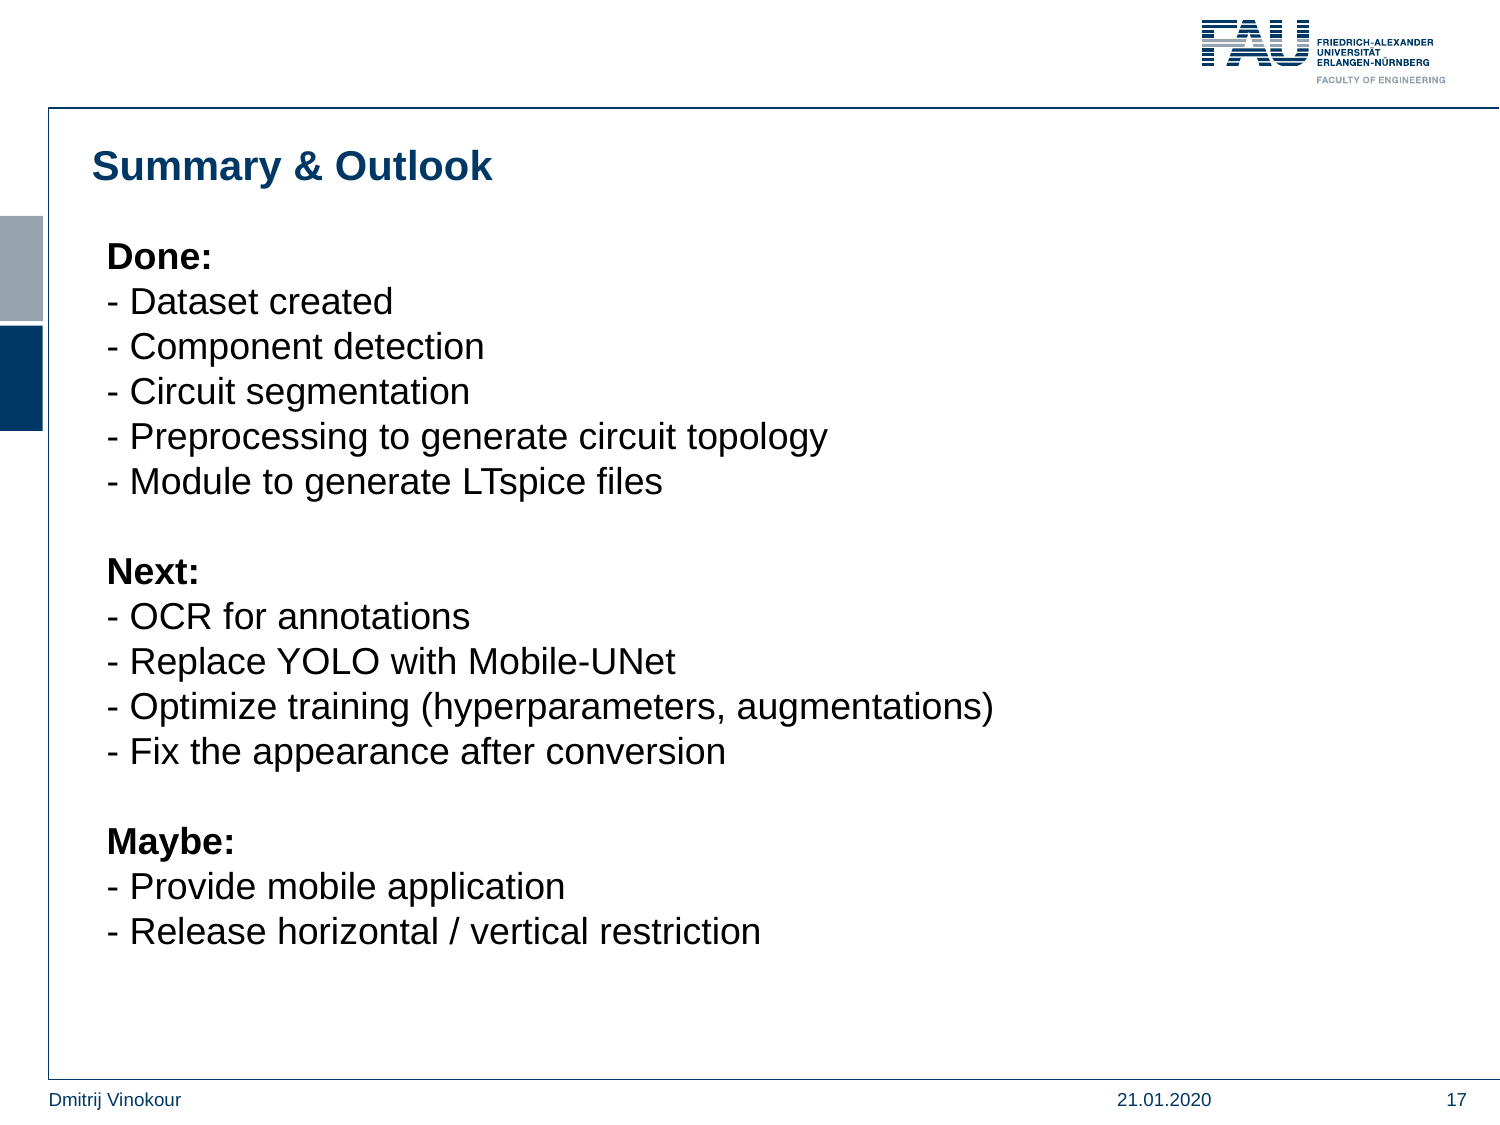

Summary & Outlook
Done:
- Dataset created
- Component detection
- Circuit segmentation
- Preprocessing to generate circuit topology
- Module to generate LTspice files
Next:
- OCR for annotations
- Replace YOLO with Mobile-UNet
- Optimize training (hyperparameters, augmentations)
- Fix the appearance after conversion
Maybe:
- Provide mobile application
- Release horizontal / vertical restriction
21.01.2020
Dmitrij Vinokour